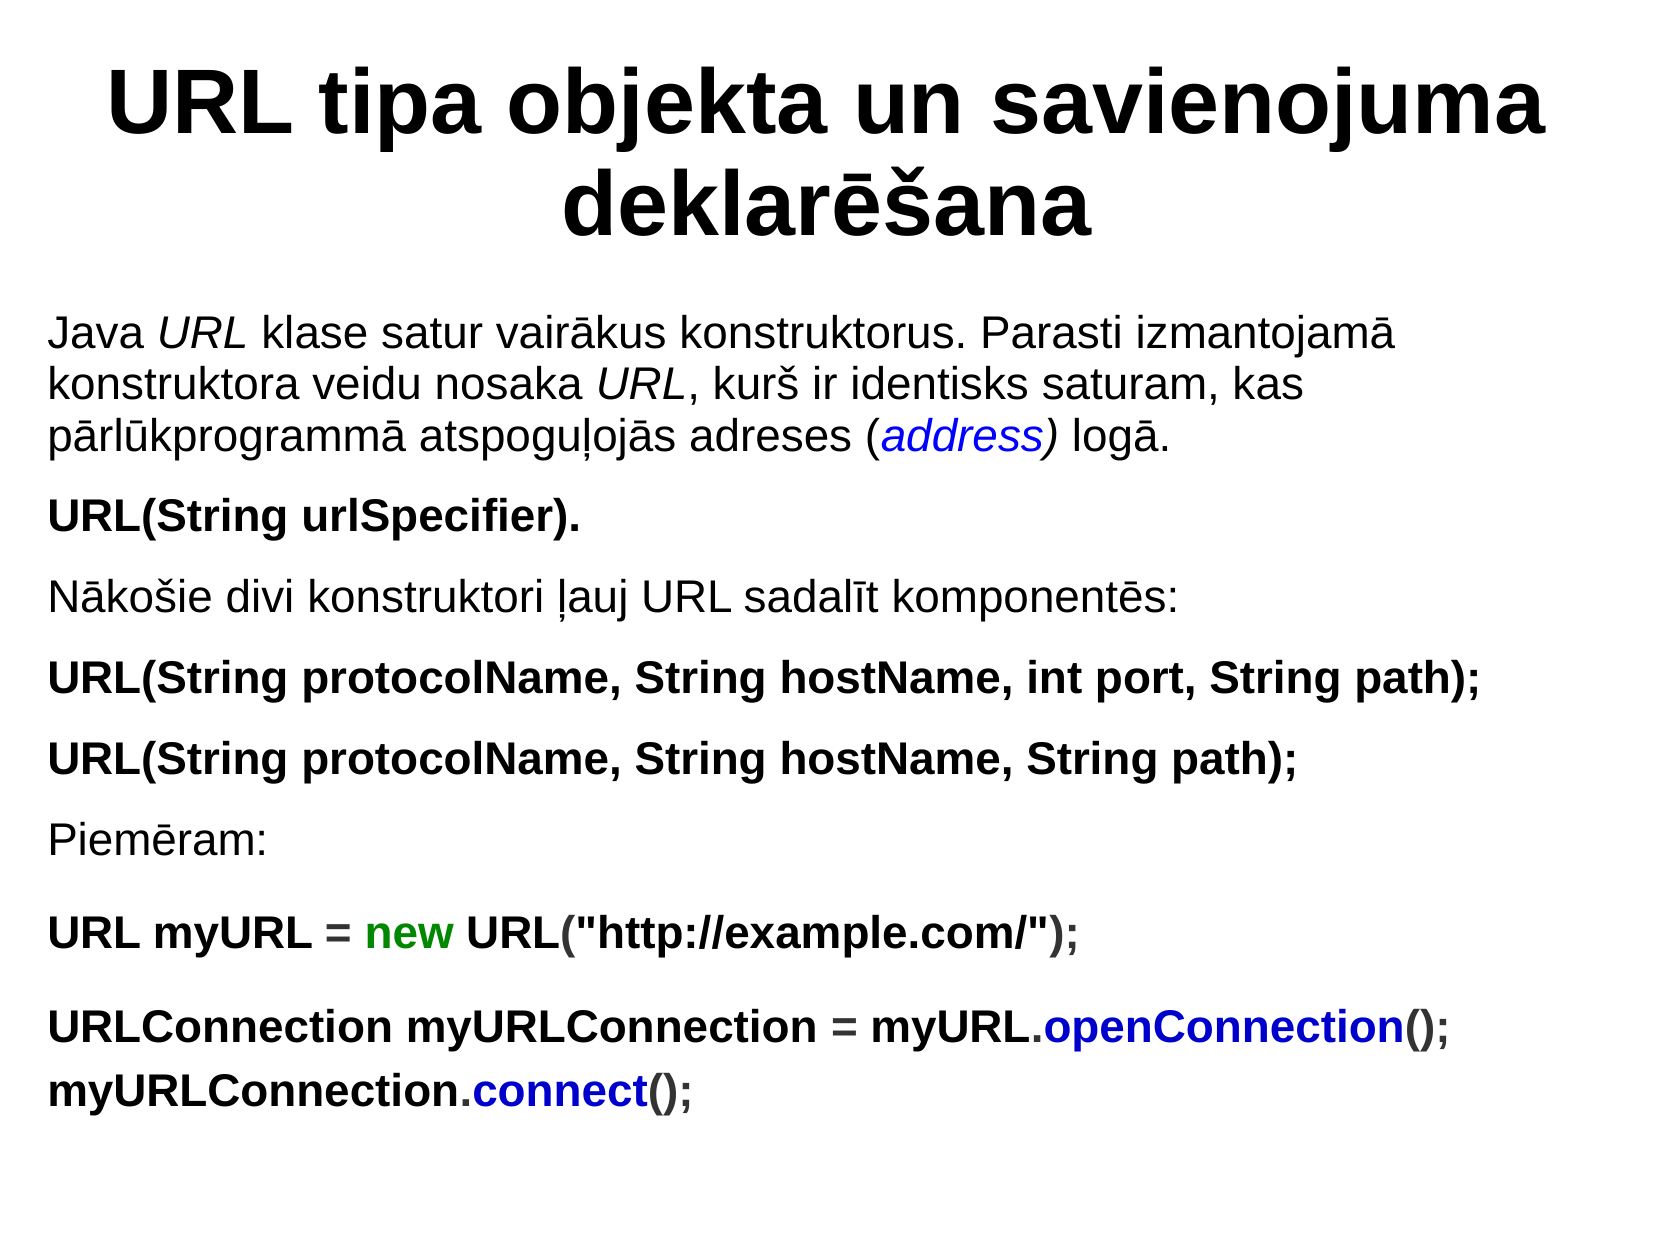

# URL tipa objekta un savienojuma deklarēšana
Java URL klase satur vairākus konstruktorus. Parasti izmantojamā konstruktora veidu nosaka URL, kurš ir identisks saturam, kas pārlūkprogrammā atspoguļojās adreses (address) logā.
URL(String urlSpecifier).
Nākošie divi konstruktori ļauj URL sadalīt komponentēs:
URL(String protocolName, String hostName, int port, String path);
URL(String protocolName, String hostName, String path);
Piemēram:
URL myURL = new URL("http://example.com/");
URLConnection myURLConnection = myURL.openConnection(); myURLConnection.connect();